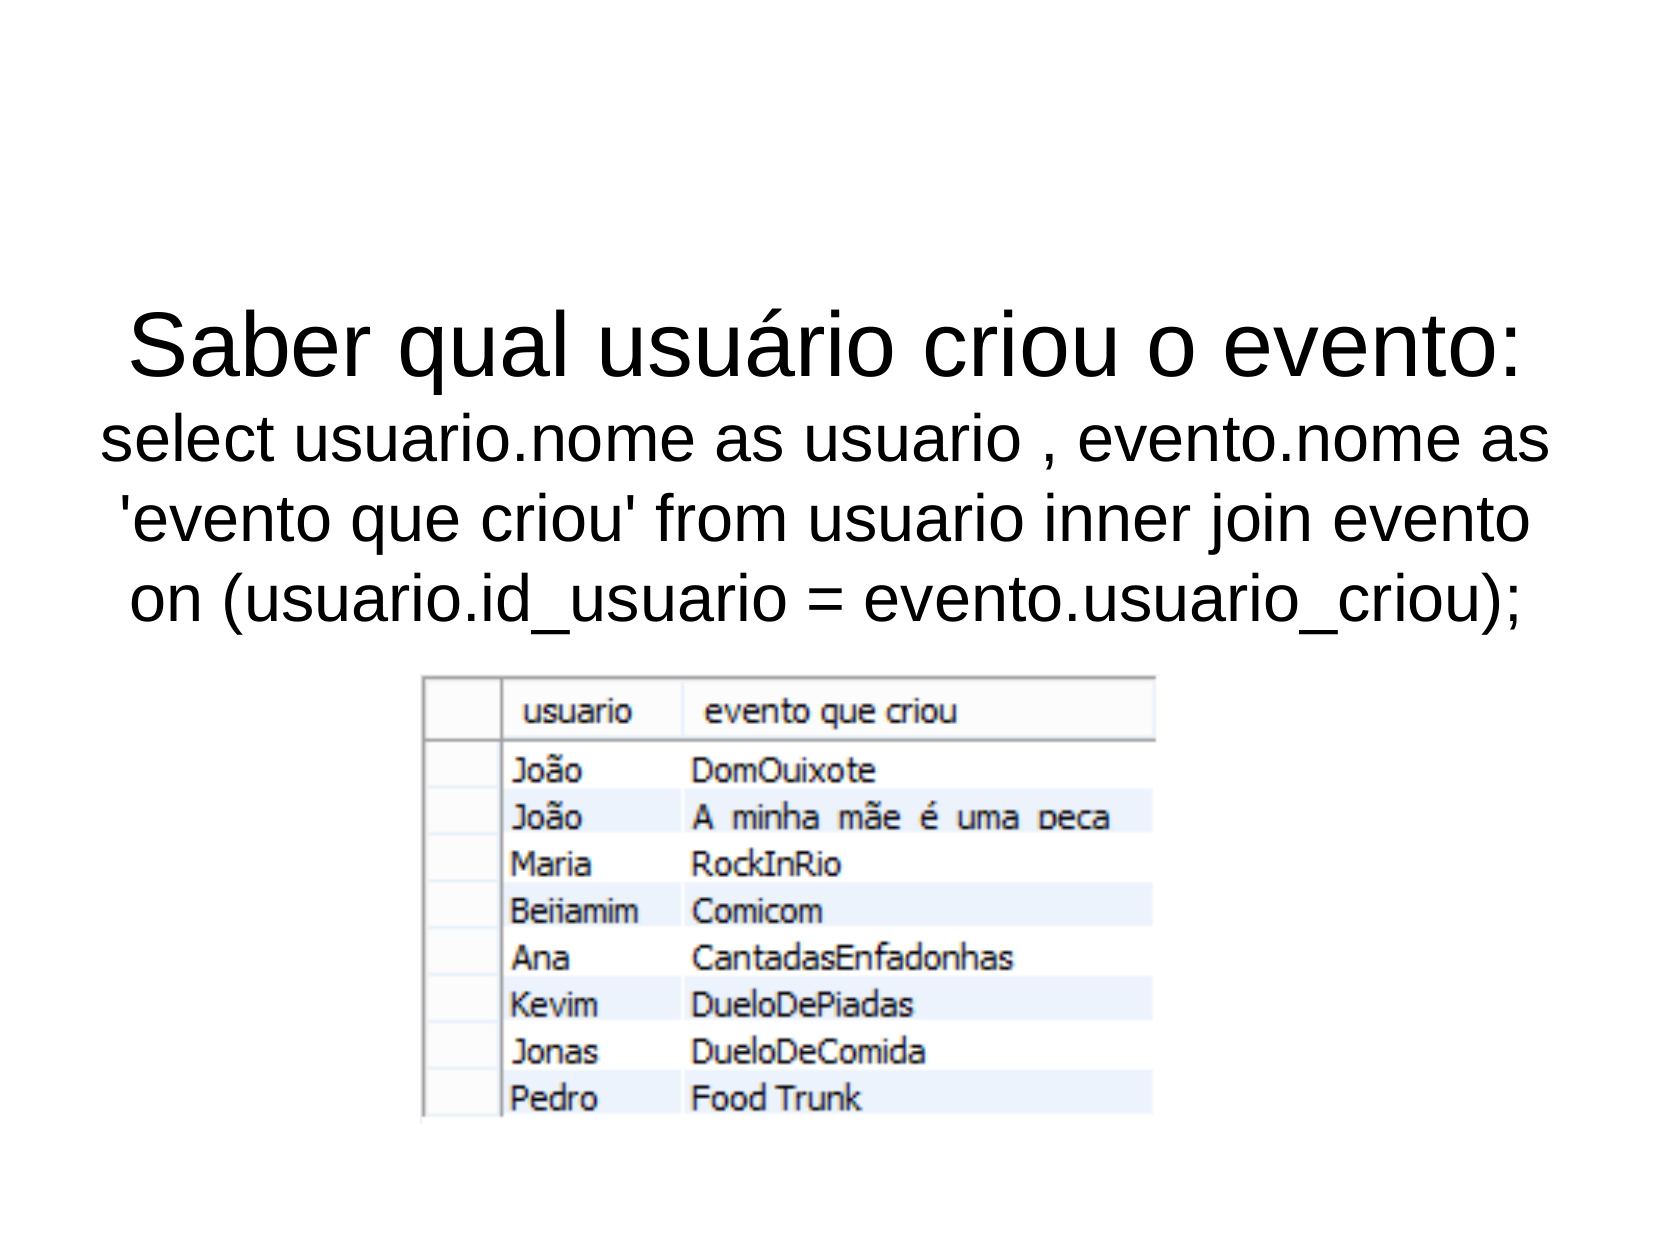

# Saber qual usuário criou o evento: select usuario.nome as usuario , evento.nome as 'evento que criou' from usuario inner join evento on (usuario.id_usuario = evento.usuario_criou);